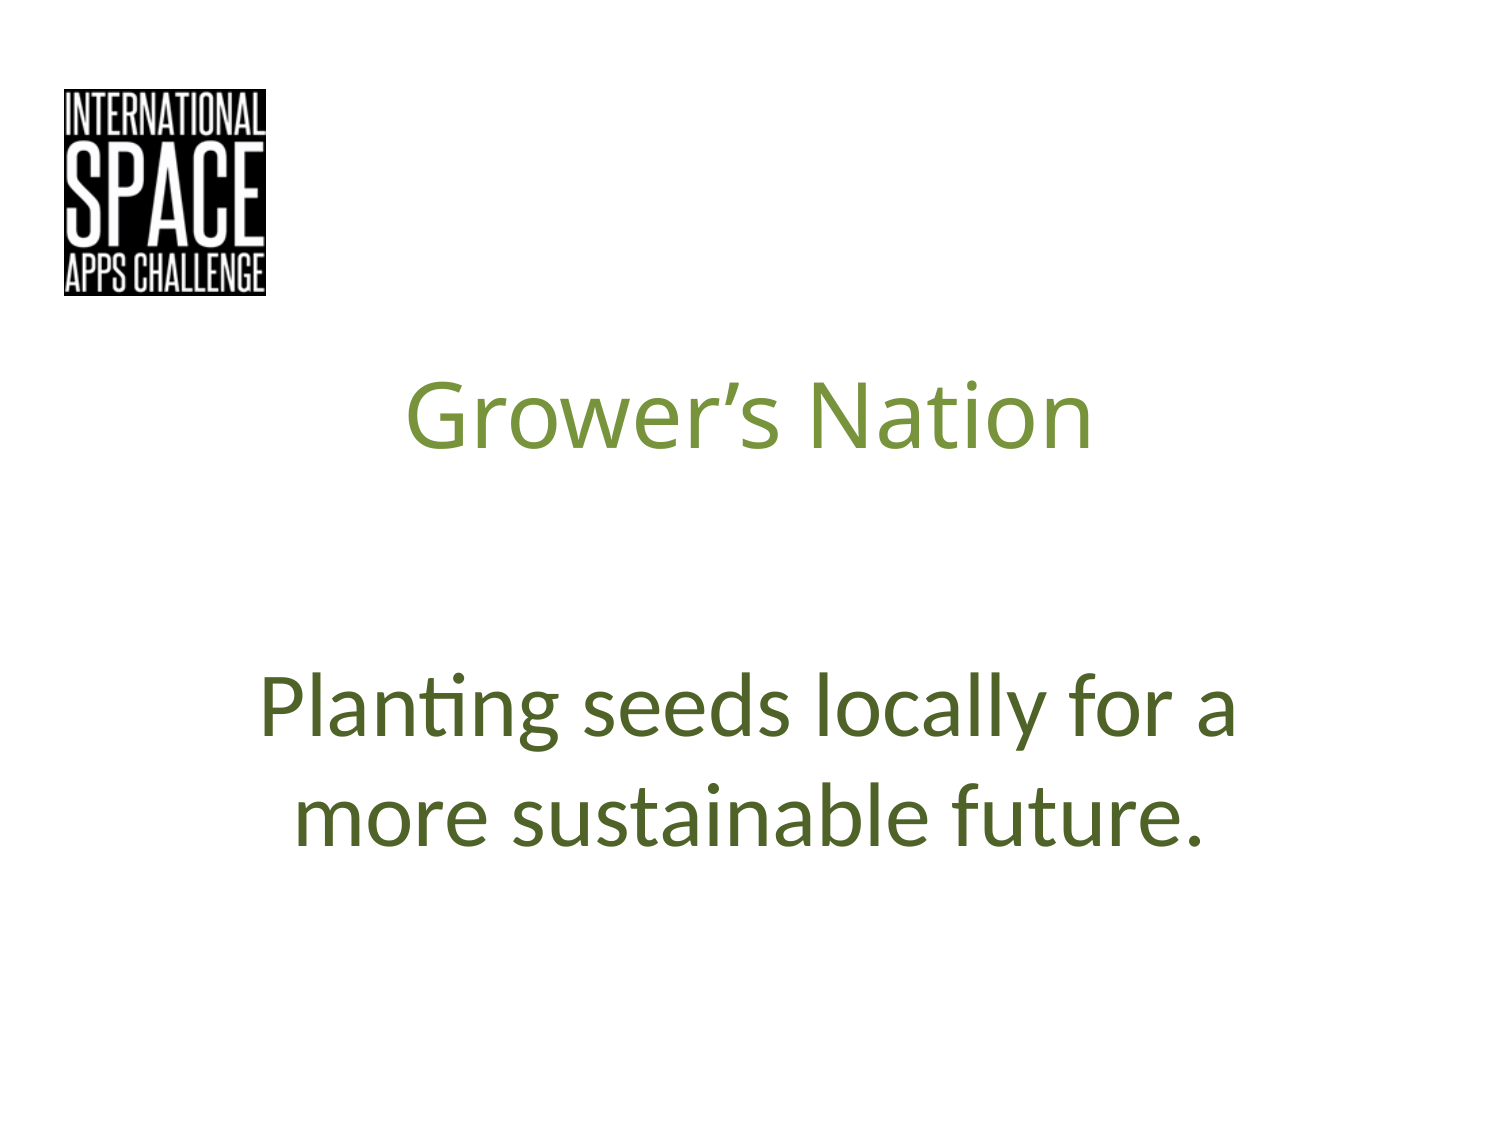

# Grower’s Nation
Planting seeds locally for a more sustainable future.